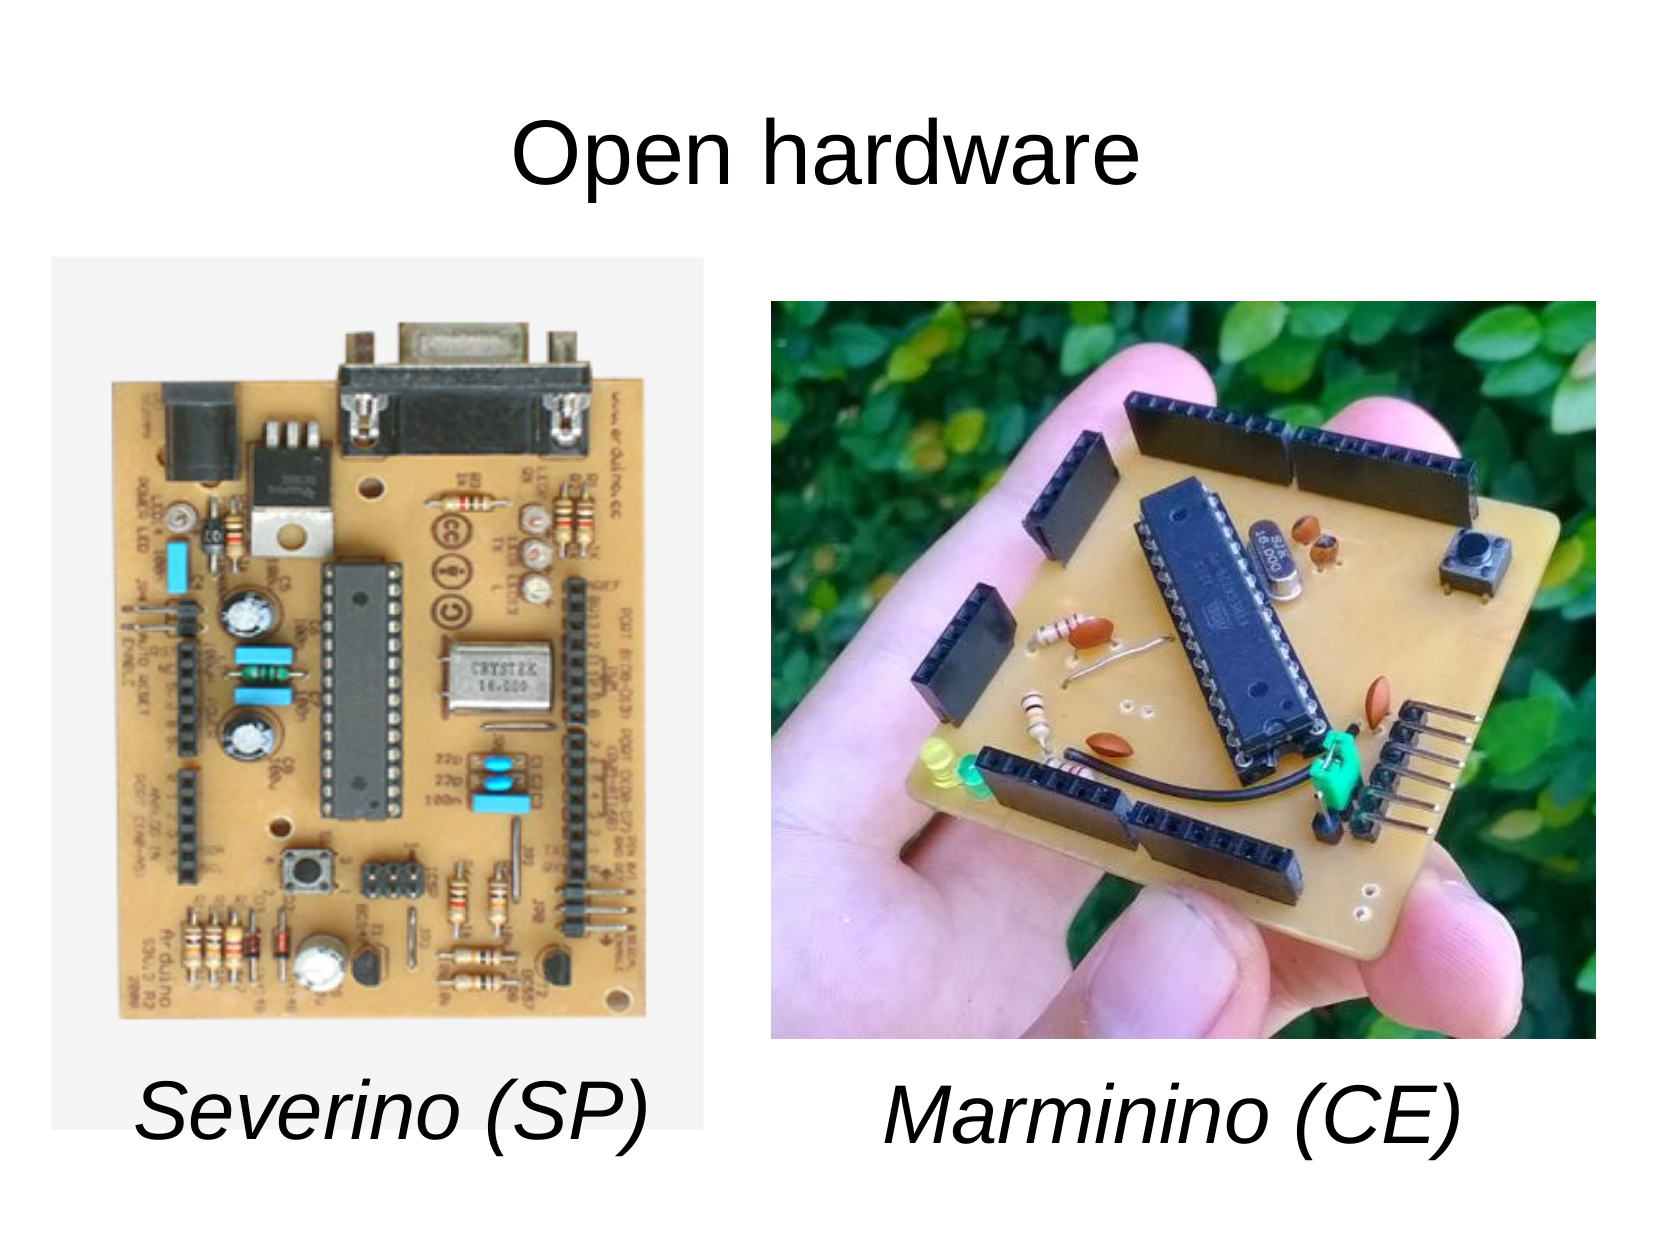

# Open hardware
Severino (SP)
Marminino (CE)